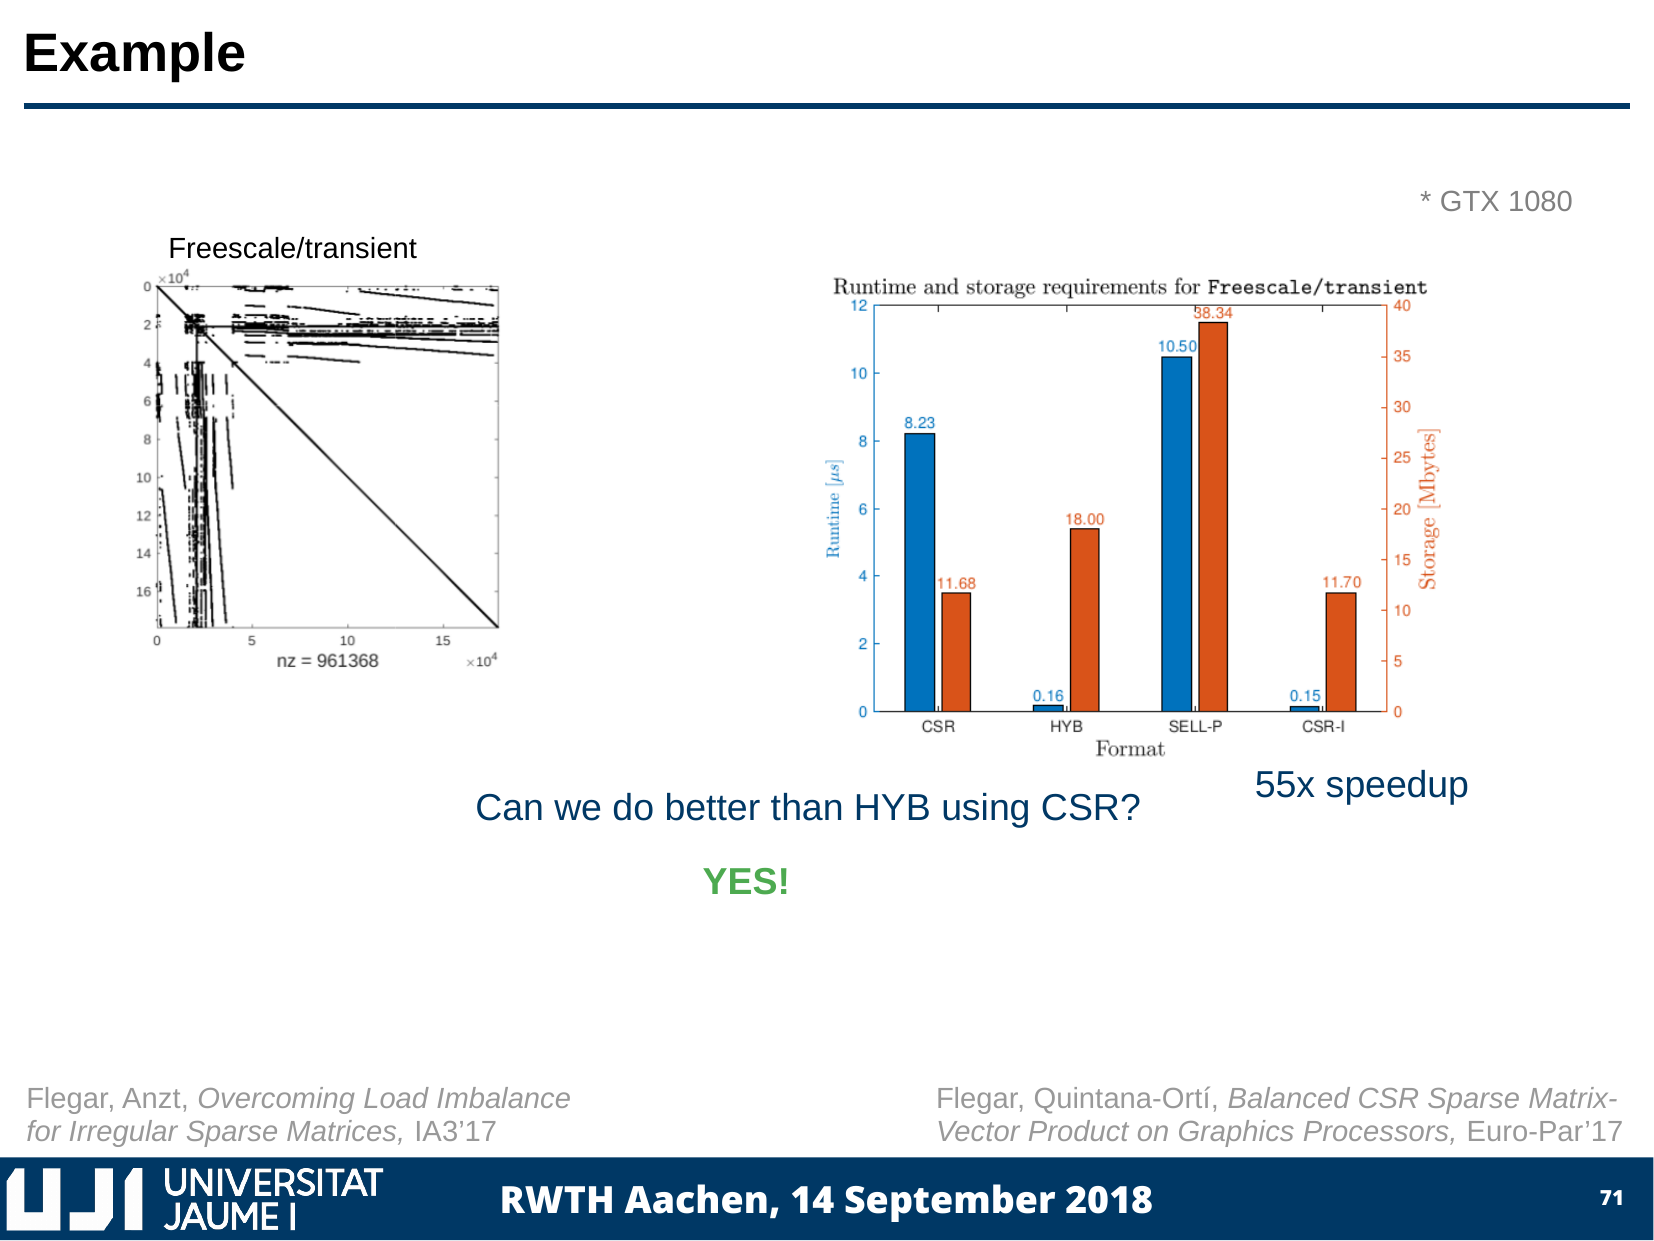

# Example
* GTX 1080
Freescale/transient
55x speedup
Can we do better than HYB using CSR?
YES!
Flegar, Anzt, Overcoming Load Imbalance for Irregular Sparse Matrices, IA3’17
Flegar, Quintana-Ortí, Balanced CSR Sparse Matrix-Vector Product on Graphics Processors, Euro-Par’17
RWTH Aachen, 14 September 2018
71